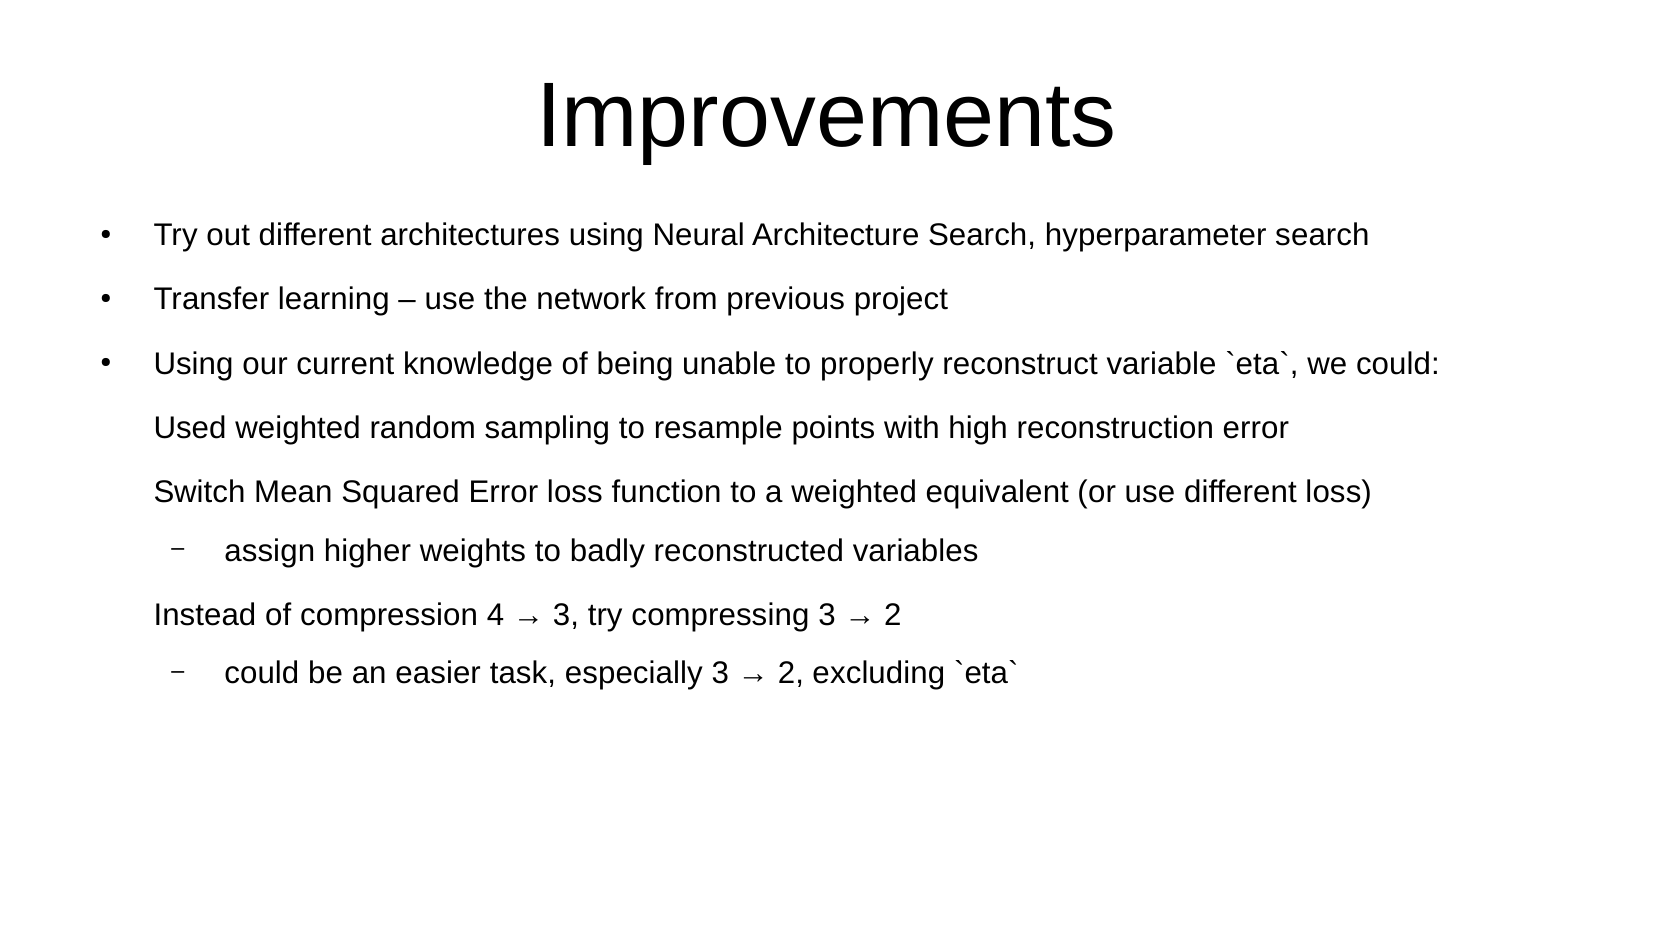

# Improvements
Try out different architectures using Neural Architecture Search, hyperparameter search
Transfer learning – use the network from previous project
Using our current knowledge of being unable to properly reconstruct variable `eta`, we could:
Used weighted random sampling to resample points with high reconstruction error
Switch Mean Squared Error loss function to a weighted equivalent (or use different loss)
assign higher weights to badly reconstructed variables
Instead of compression 4 → 3, try compressing 3 → 2
could be an easier task, especially 3 → 2, excluding `eta`